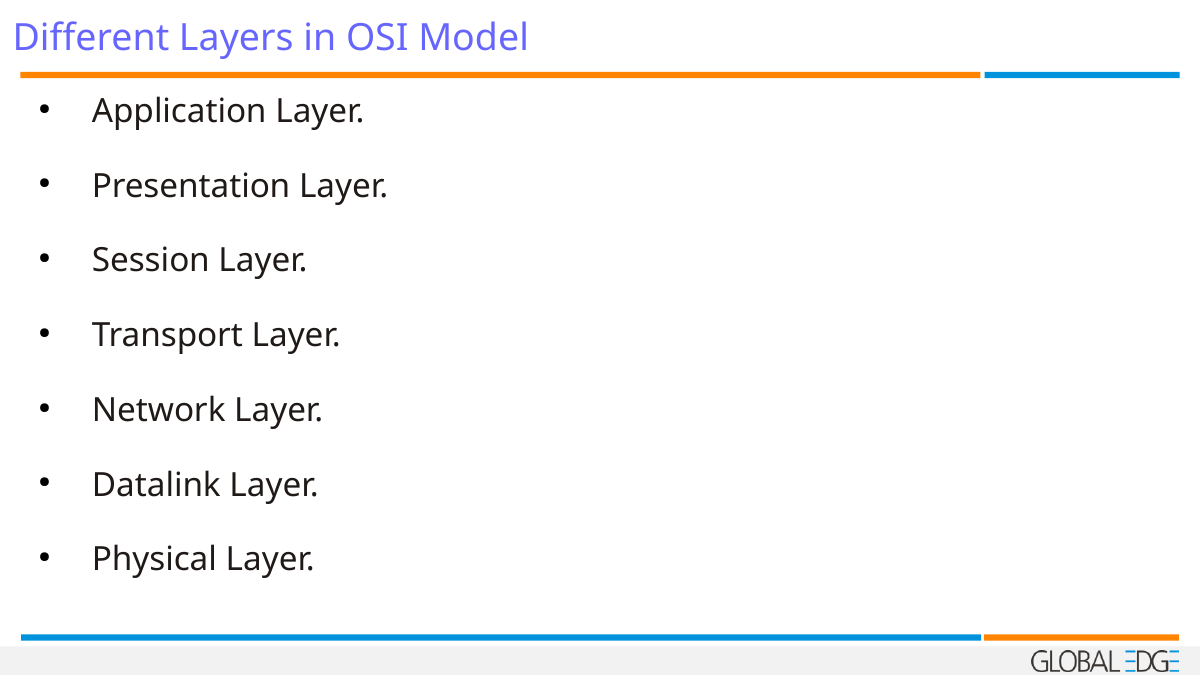

# Different Layers in OSI Model
Application Layer.
Presentation Layer.
Session Layer.
Transport Layer.
Network Layer.
Datalink Layer.
Physical Layer.